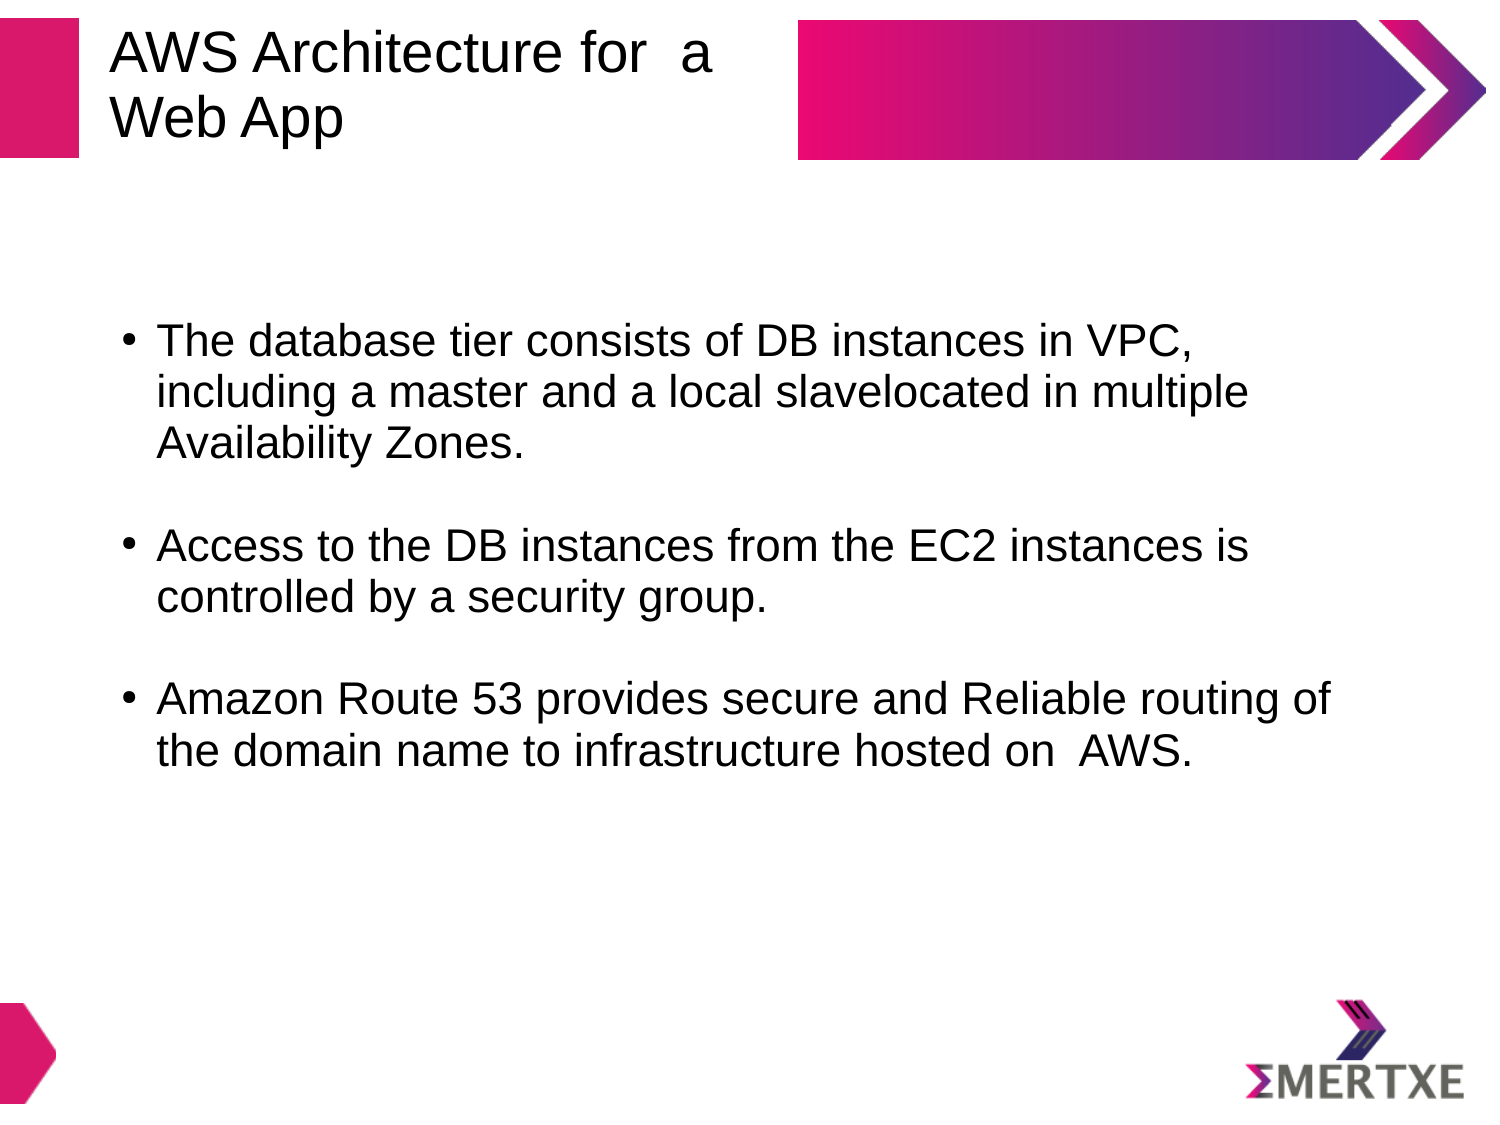

AWS Architecture for a Web App
The database tier consists of DB instances in VPC, including a master and a local slavelocated in multiple Availability Zones.
Access to the DB instances from the EC2 instances is controlled by a security group.
Amazon Route 53 provides secure and Reliable routing of the domain name to infrastructure hosted on AWS.